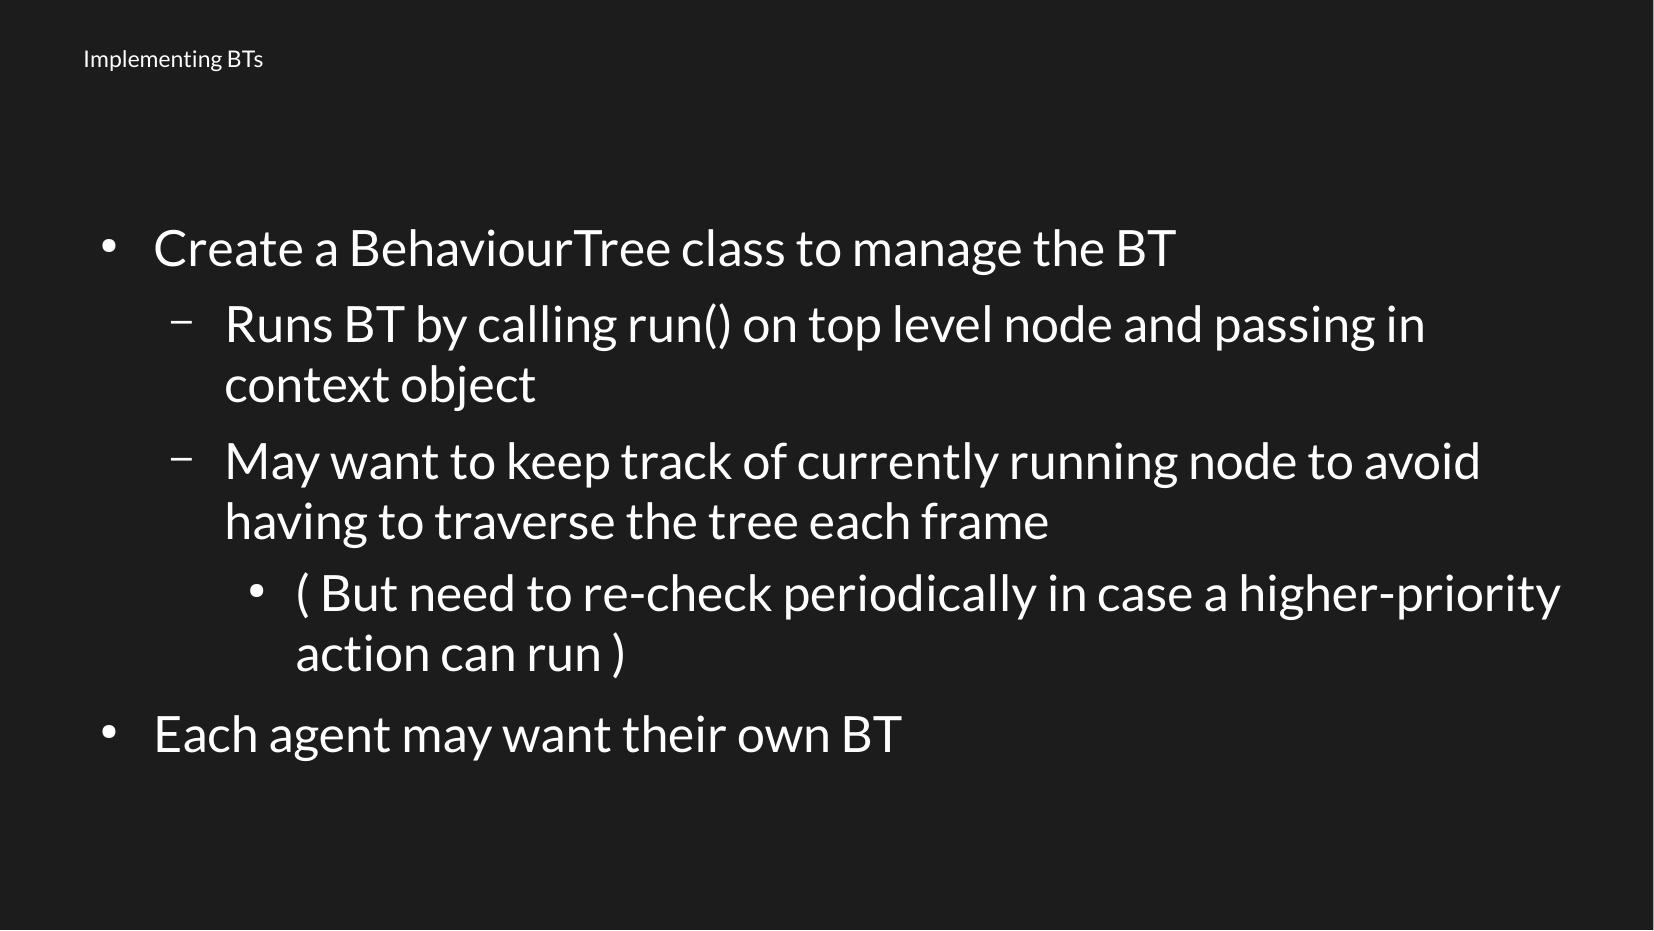

# Implementing BTs
Create a BehaviourTree class to manage the BT
Runs BT by calling run() on top level node and passing in context object
May want to keep track of currently running node to avoid having to traverse the tree each frame
( But need to re-check periodically in case a higher-priority action can run )
Each agent may want their own BT